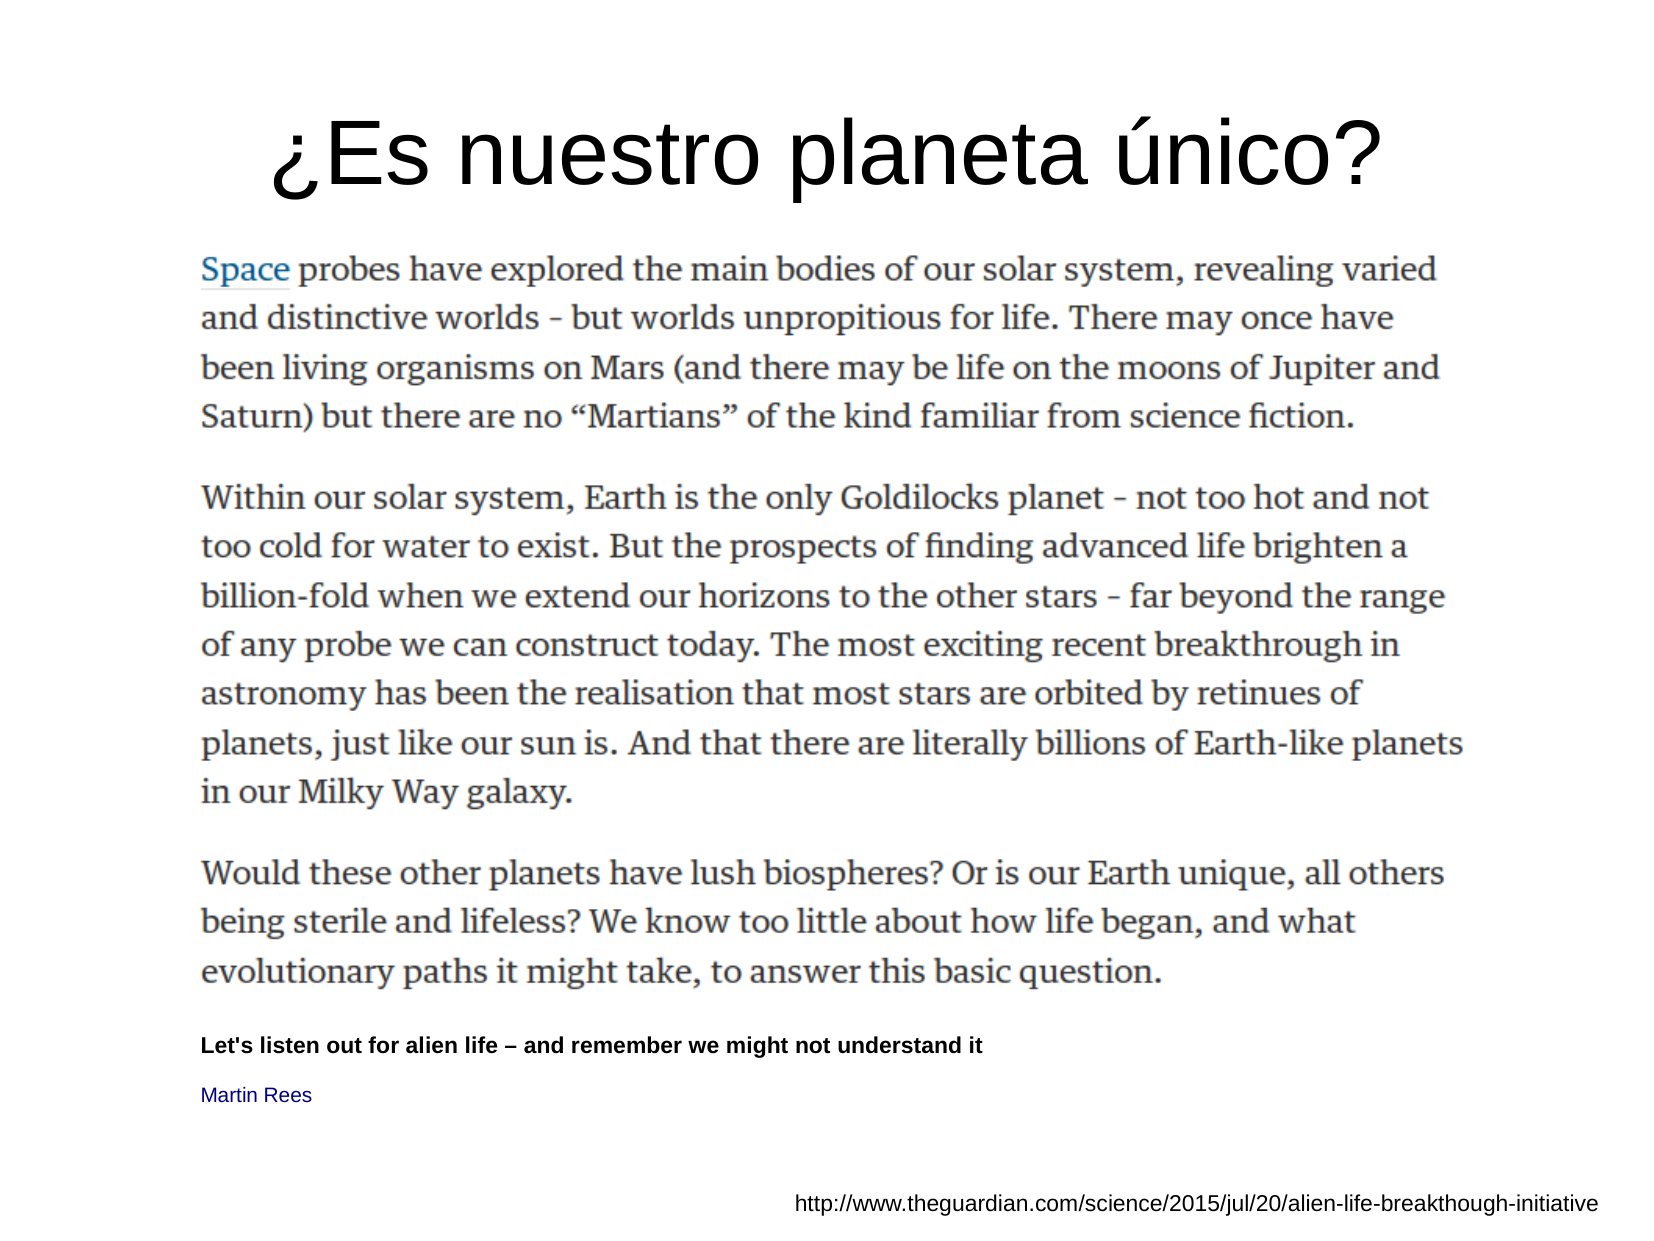

# ¿Es nuestro planeta único?
Let's listen out for alien life – and remember we might not understand it
Martin Rees
http://www.theguardian.com/science/2015/jul/20/alien-life-breakthough-initiative